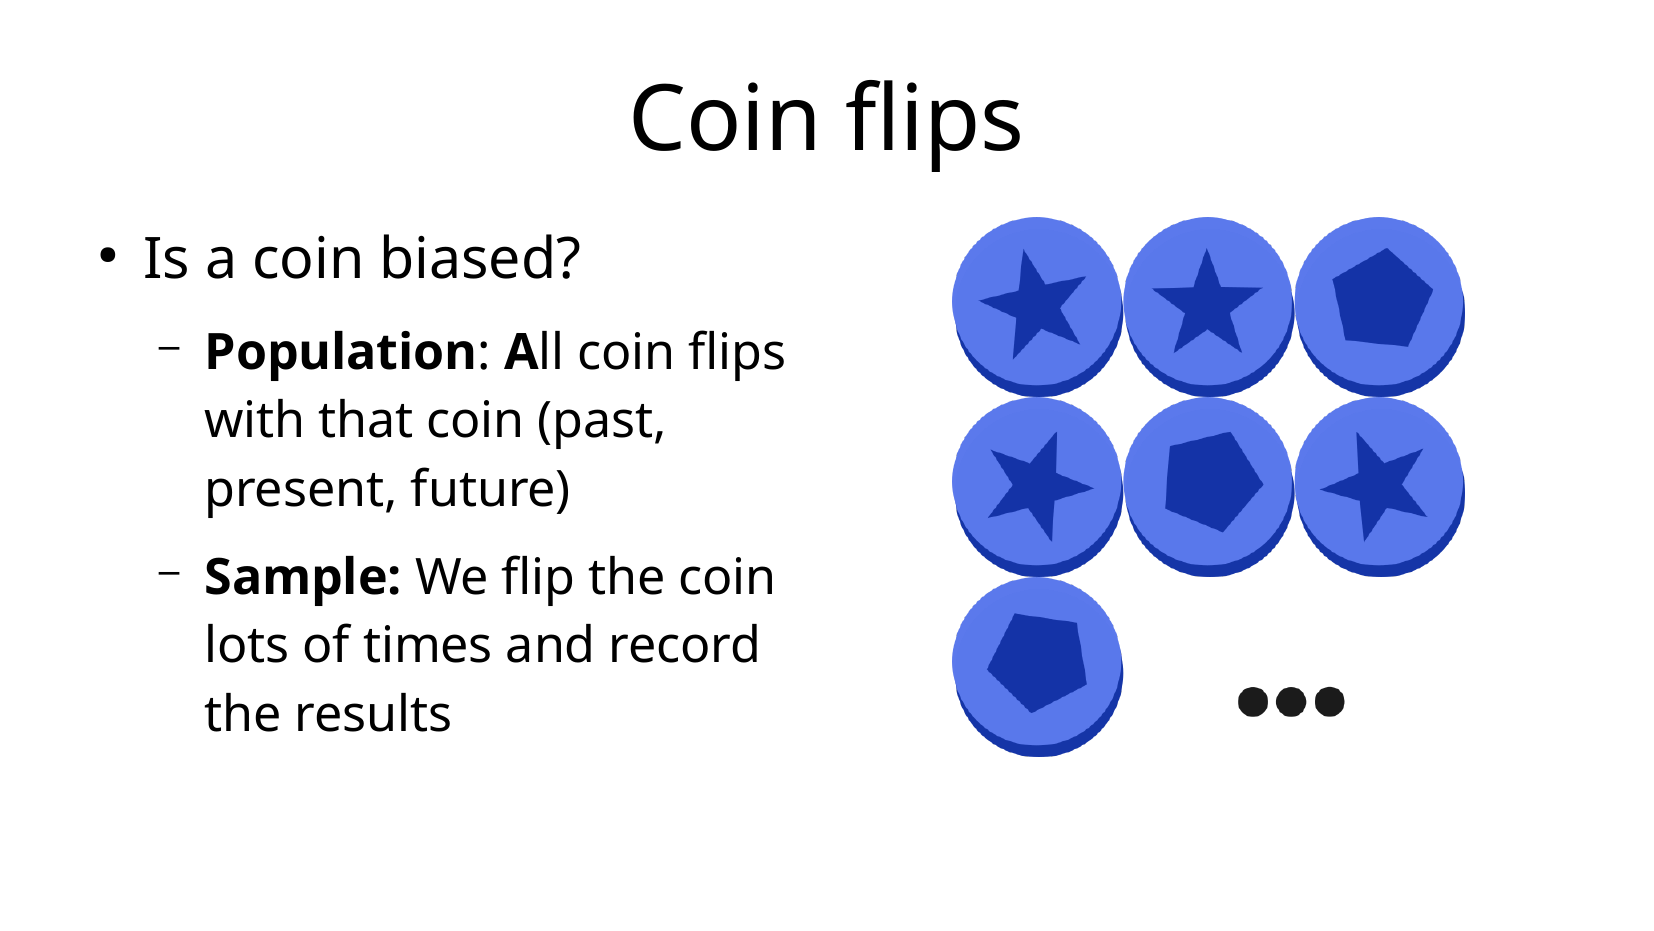

# Coin flips
Is a coin biased?
Population: All coin flips with that coin (past, present, future)
Sample: We flip the coin lots of times and record the results